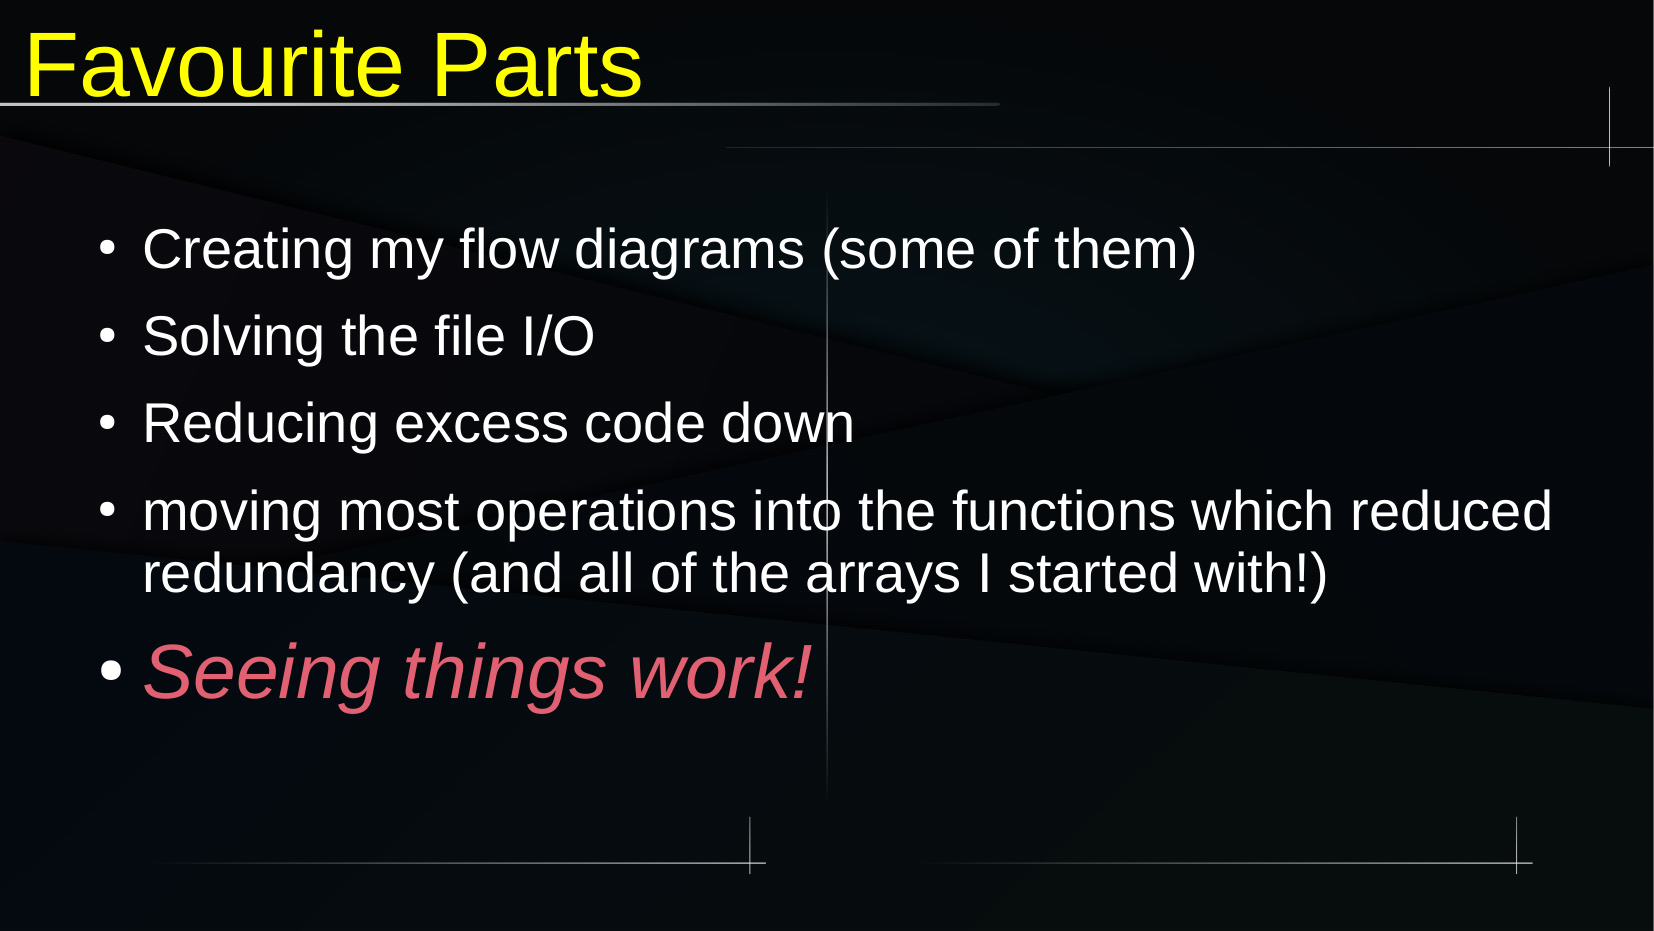

# Favourite Parts
Creating my flow diagrams (some of them)
Solving the file I/O
Reducing excess code down
moving most operations into the functions which reduced redundancy (and all of the arrays I started with!)
Seeing things work!